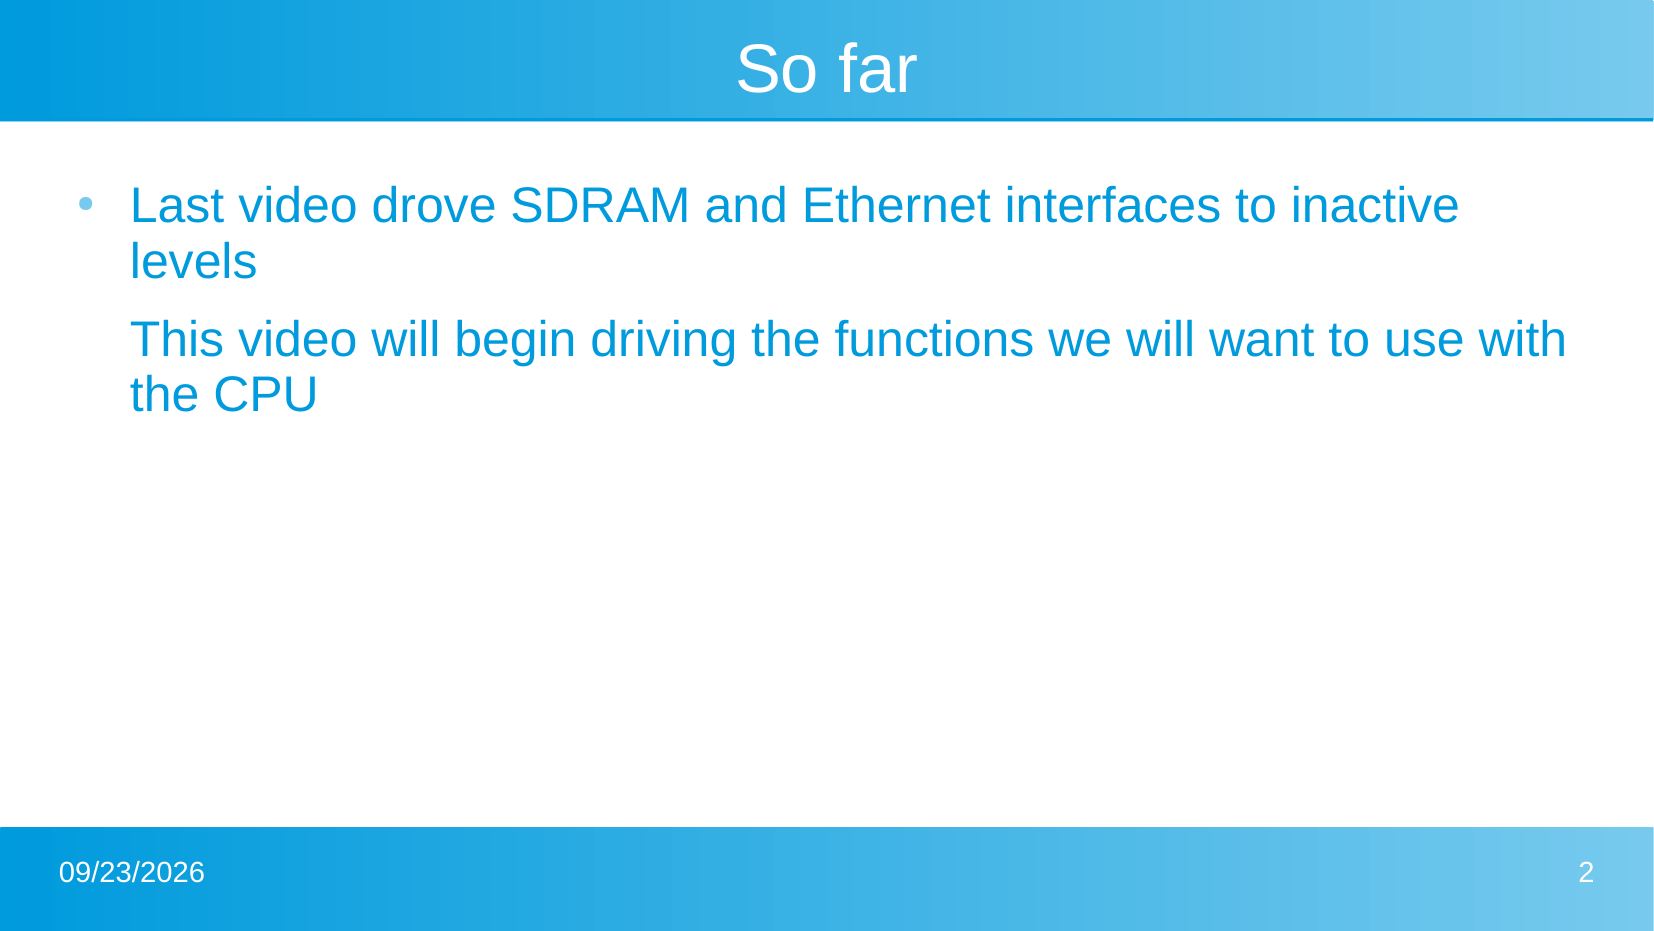

# So far
Last video drove SDRAM and Ethernet interfaces to inactive levels
This video will begin driving the functions we will want to use with the CPU
2